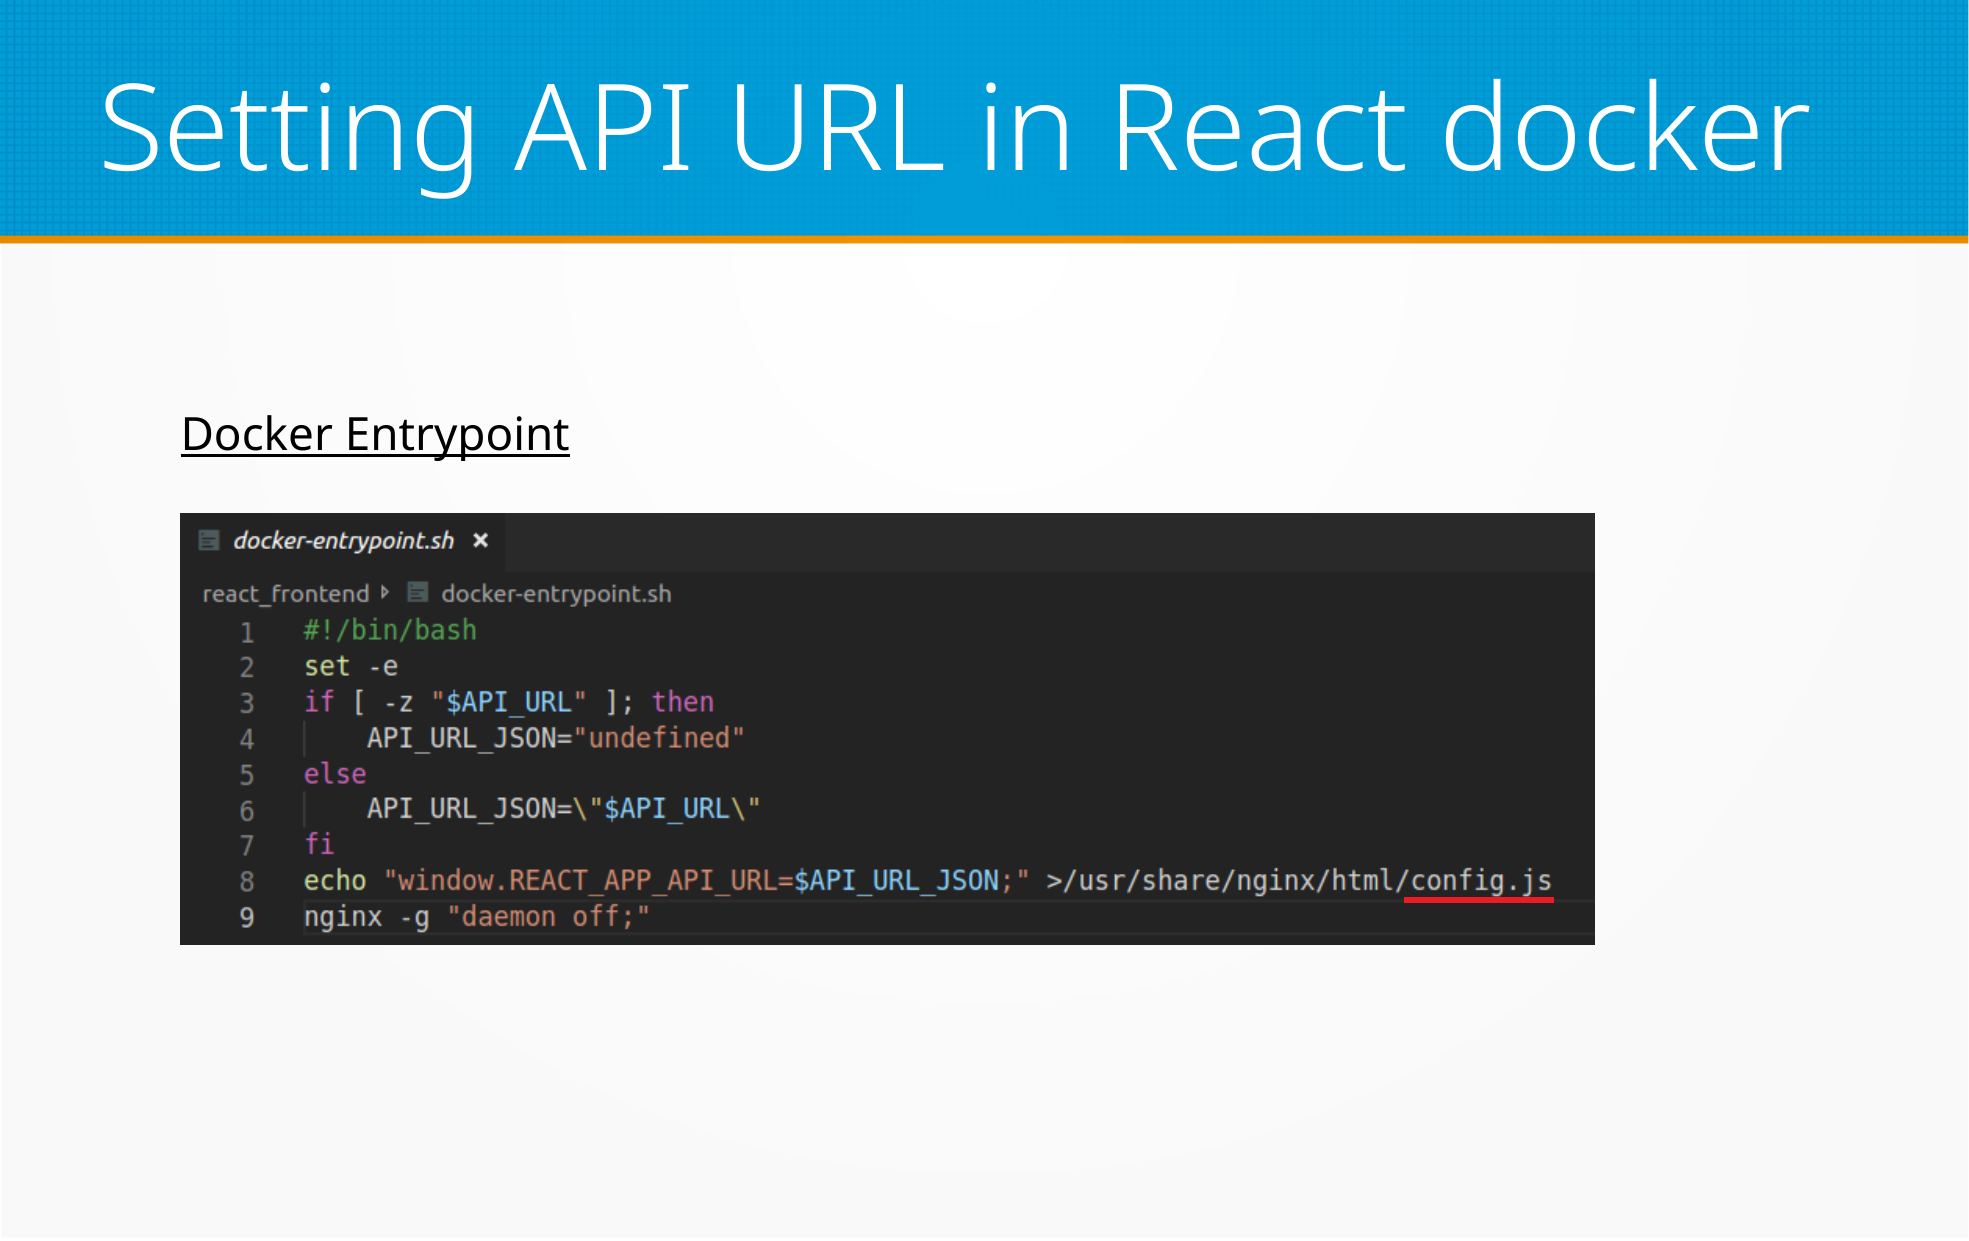

# Setting API URL in React docker
Docker Entrypoint